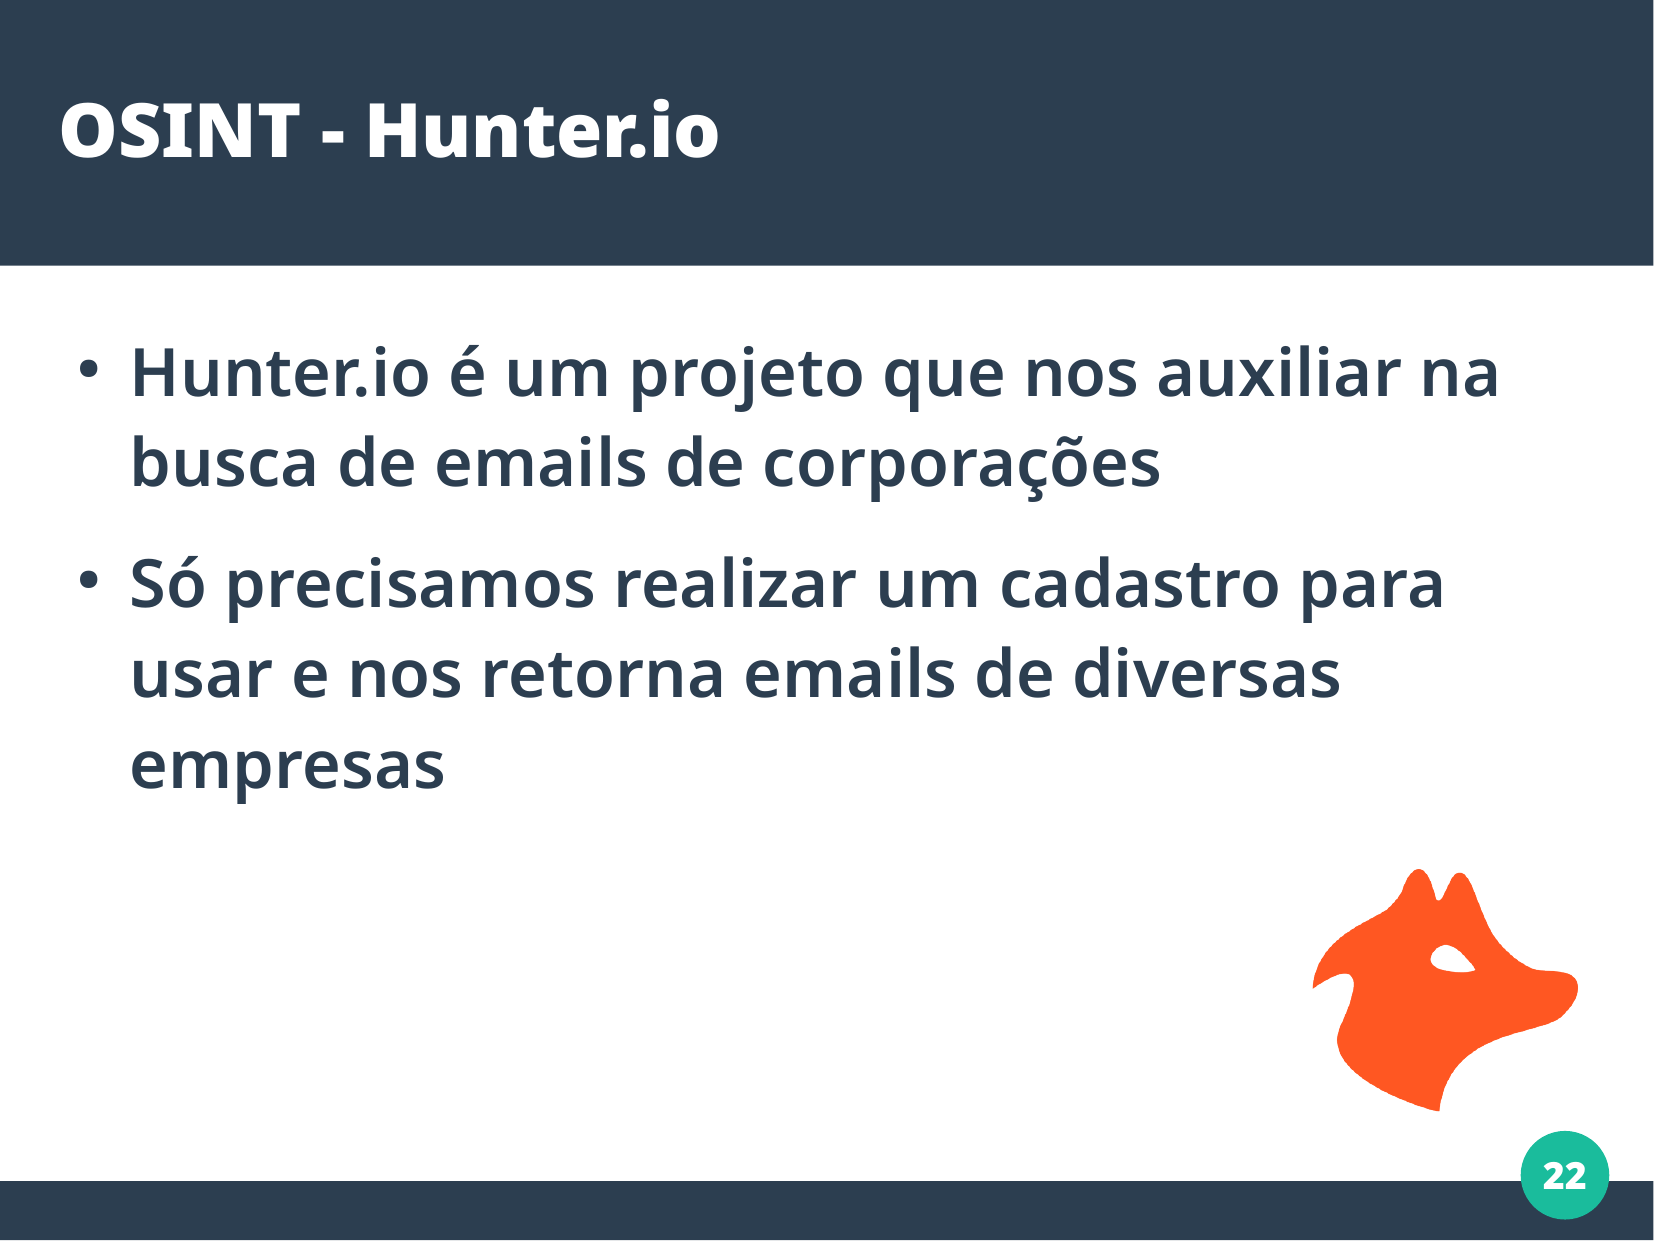

# OSINT - Hunter.io
Hunter.io é um projeto que nos auxiliar na busca de emails de corporações
Só precisamos realizar um cadastro para usar e nos retorna emails de diversas empresas
22